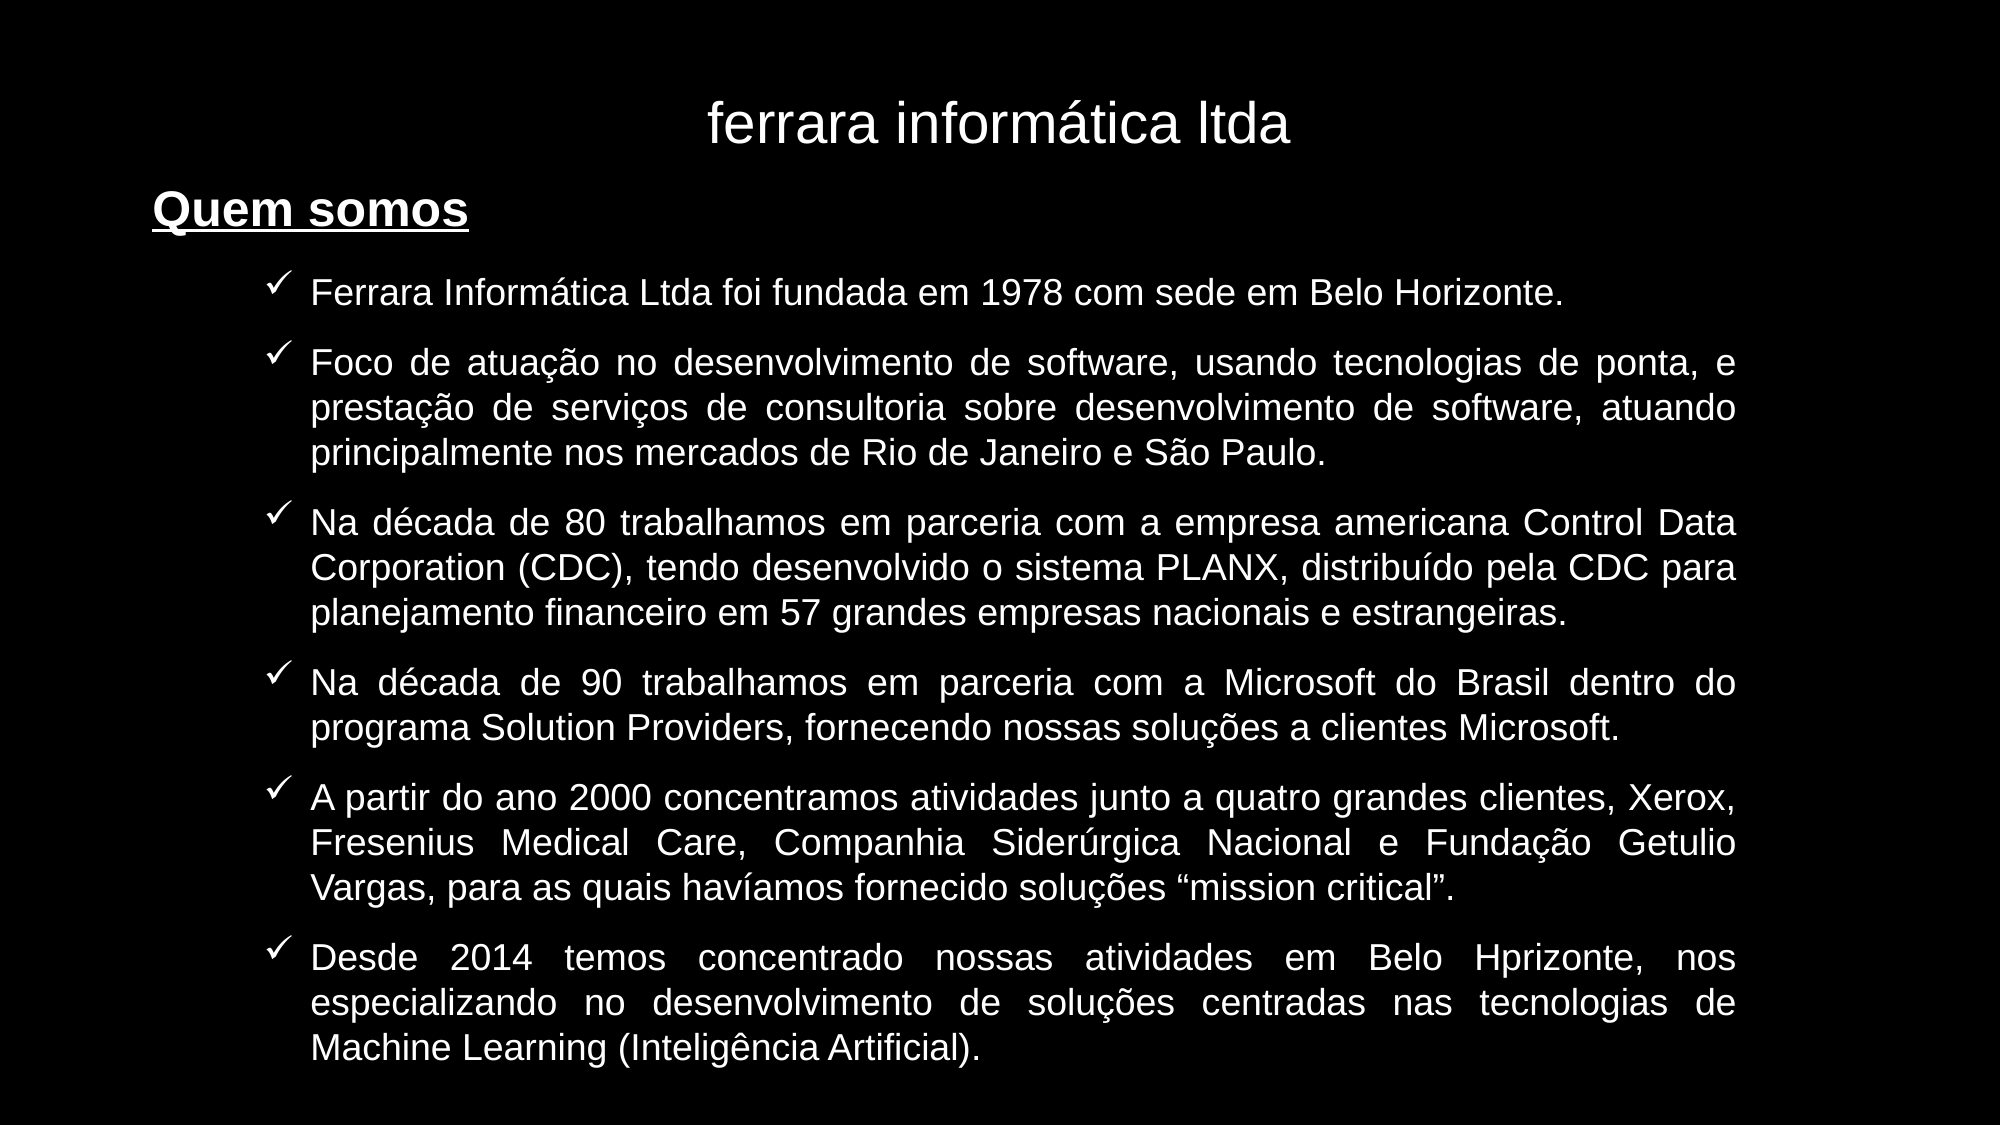

# ferrara informática ltda
Quem somos
Ferrara Informática Ltda foi fundada em 1978 com sede em Belo Horizonte.
Foco de atuação no desenvolvimento de software, usando tecnologias de ponta, e prestação de serviços de consultoria sobre desenvolvimento de software, atuando principalmente nos mercados de Rio de Janeiro e São Paulo.
Na década de 80 trabalhamos em parceria com a empresa americana Control Data Corporation (CDC), tendo desenvolvido o sistema PLANX, distribuído pela CDC para planejamento financeiro em 57 grandes empresas nacionais e estrangeiras.
Na década de 90 trabalhamos em parceria com a Microsoft do Brasil dentro do programa Solution Providers, fornecendo nossas soluções a clientes Microsoft.
A partir do ano 2000 concentramos atividades junto a quatro grandes clientes, Xerox, Fresenius Medical Care, Companhia Siderúrgica Nacional e Fundação Getulio Vargas, para as quais havíamos fornecido soluções “mission critical”.
Desde 2014 temos concentrado nossas atividades em Belo Hprizonte, nos especializando no desenvolvimento de soluções centradas nas tecnologias de Machine Learning (Inteligência Artificial).